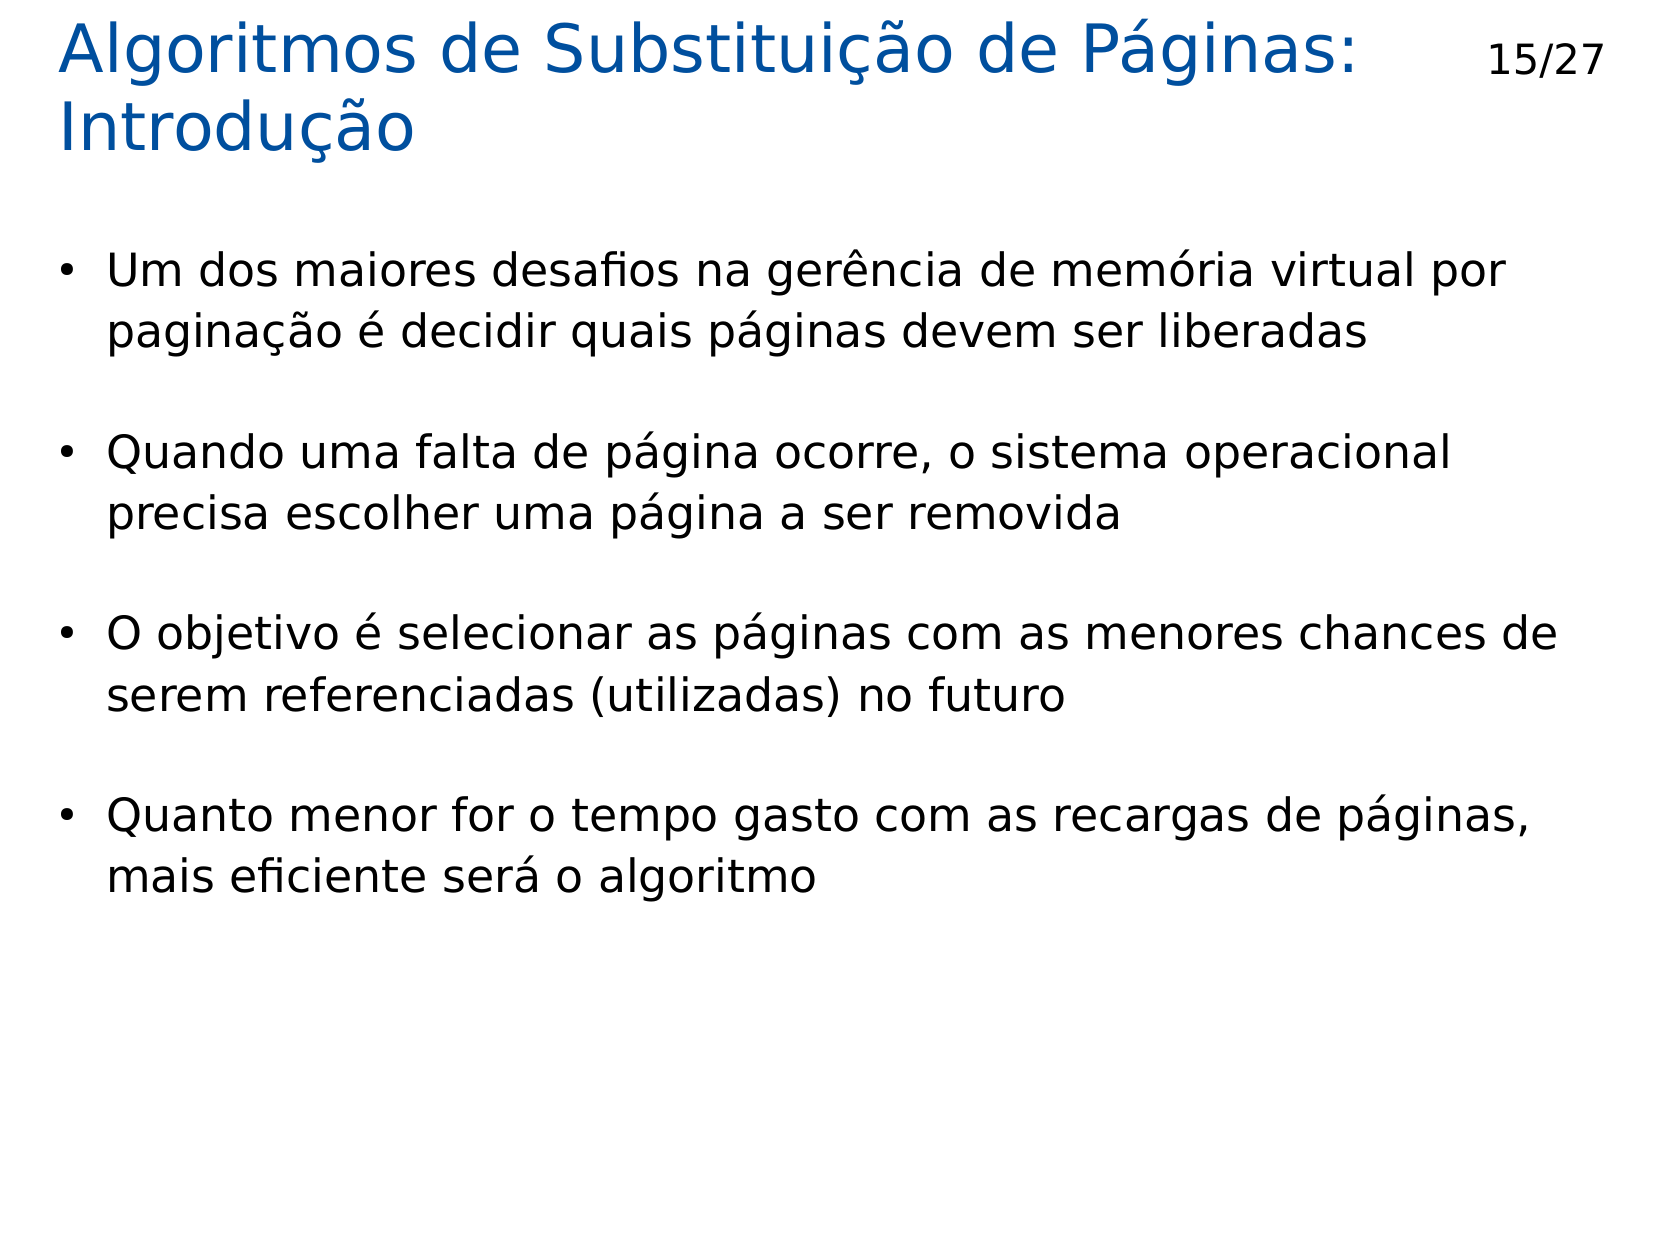

# Algoritmos de Substituição de Páginas: Introdução
15
Um dos maiores desafios na gerência de memória virtual por paginação é decidir quais páginas devem ser liberadas
Quando uma falta de página ocorre, o sistema operacional precisa escolher uma página a ser removida
O objetivo é selecionar as páginas com as menores chances de serem referenciadas (utilizadas) no futuro
Quanto menor for o tempo gasto com as recargas de páginas, mais eficiente será o algoritmo